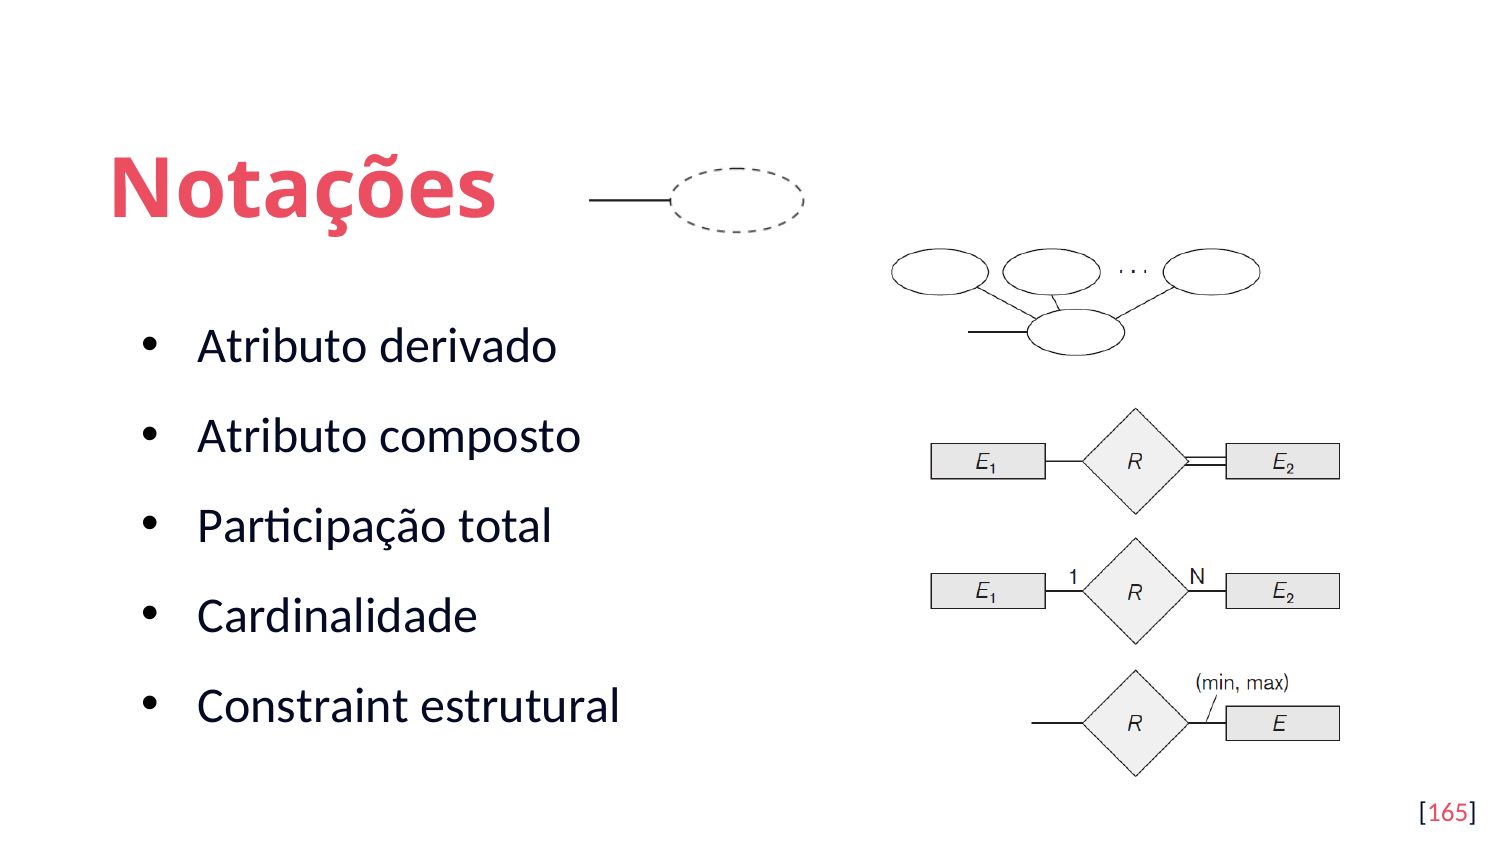

Notações
Atributo derivado
Atributo composto
Participação total
Cardinalidade
Constraint estrutural